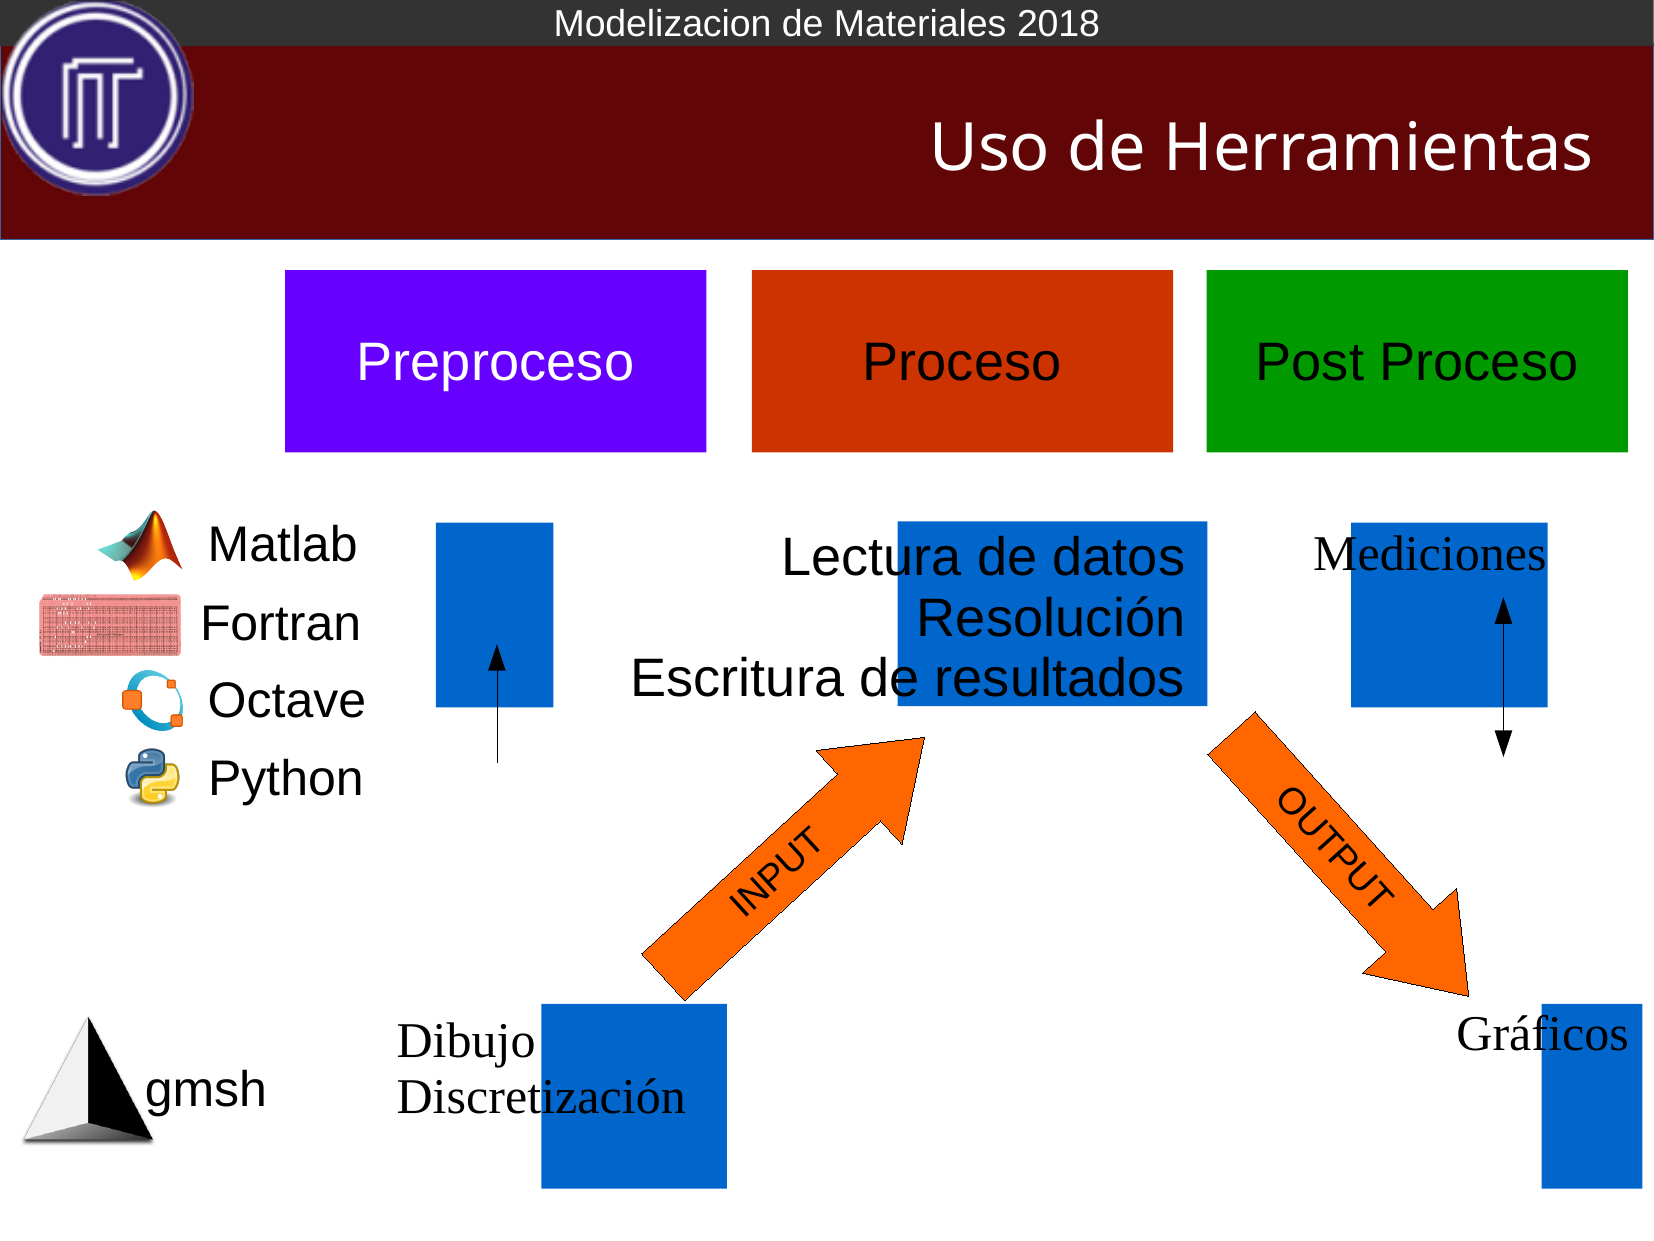

# Uso de Herramientas
Preproceso
Proceso
Post Proceso
Matlab
Lectura de datos
Resolución
Escritura de resultados
Mediciones
Fortran
Octave
Python
INPUT
OUTPUT
Gráficos
Dibujo
Discretización
gmsh